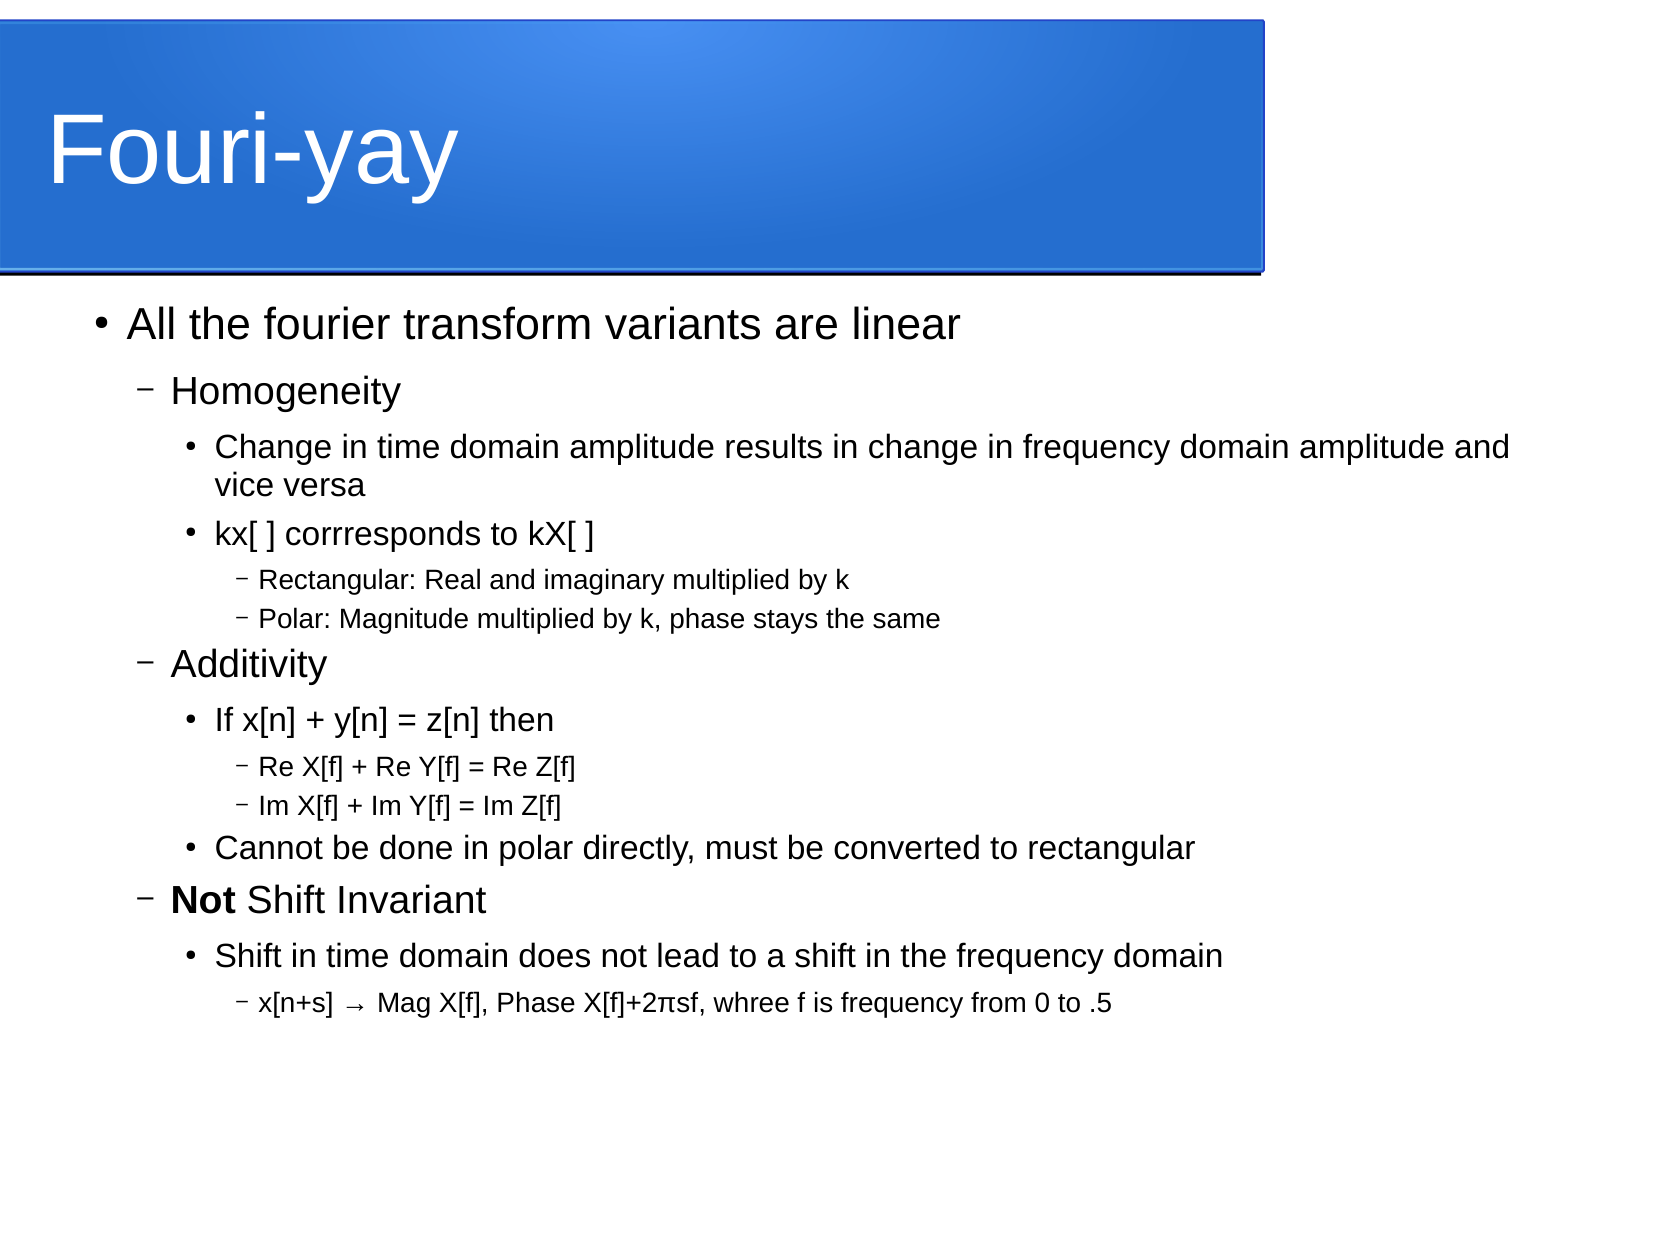

# Fouri-yay
All the fourier transform variants are linear
Homogeneity
Change in time domain amplitude results in change in frequency domain amplitude and vice versa
kx[ ] corrresponds to kX[ ]
Rectangular: Real and imaginary multiplied by k
Polar: Magnitude multiplied by k, phase stays the same
Additivity
If x[n] + y[n] = z[n] then
Re X[f] + Re Y[f] = Re Z[f]
Im X[f] + Im Y[f] = Im Z[f]
Cannot be done in polar directly, must be converted to rectangular
Not Shift Invariant
Shift in time domain does not lead to a shift in the frequency domain
x[n+s] → Mag X[f], Phase X[f]+2πsf, whree f is frequency from 0 to .5